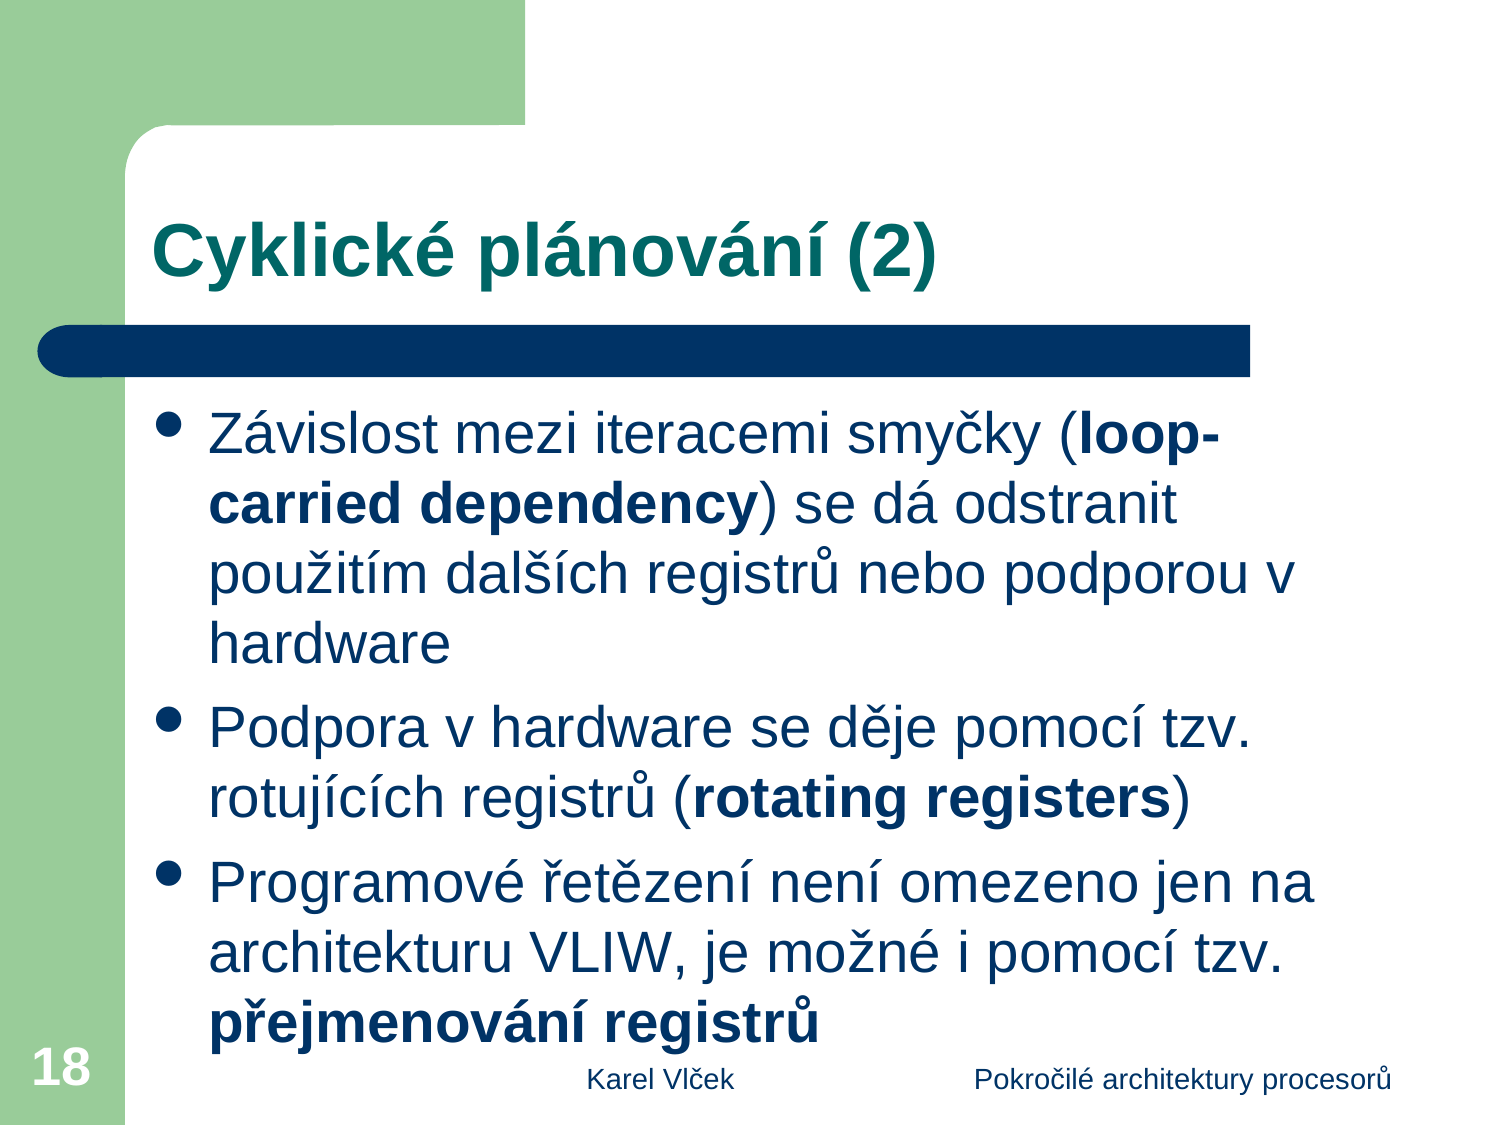

# Cyklické plánování (2)
Závislost mezi iteracemi smyčky (loop-carried dependency) se dá odstranit použitím dalších registrů nebo podporou v hardware
Podpora v hardware se děje pomocí tzv. rotujících registrů (rotating registers)
Programové řetězení není omezeno jen na architekturu VLIW, je možné i pomocí tzv. přejmenování registrů
18
Karel Vlček
Pokročilé architektury procesorů